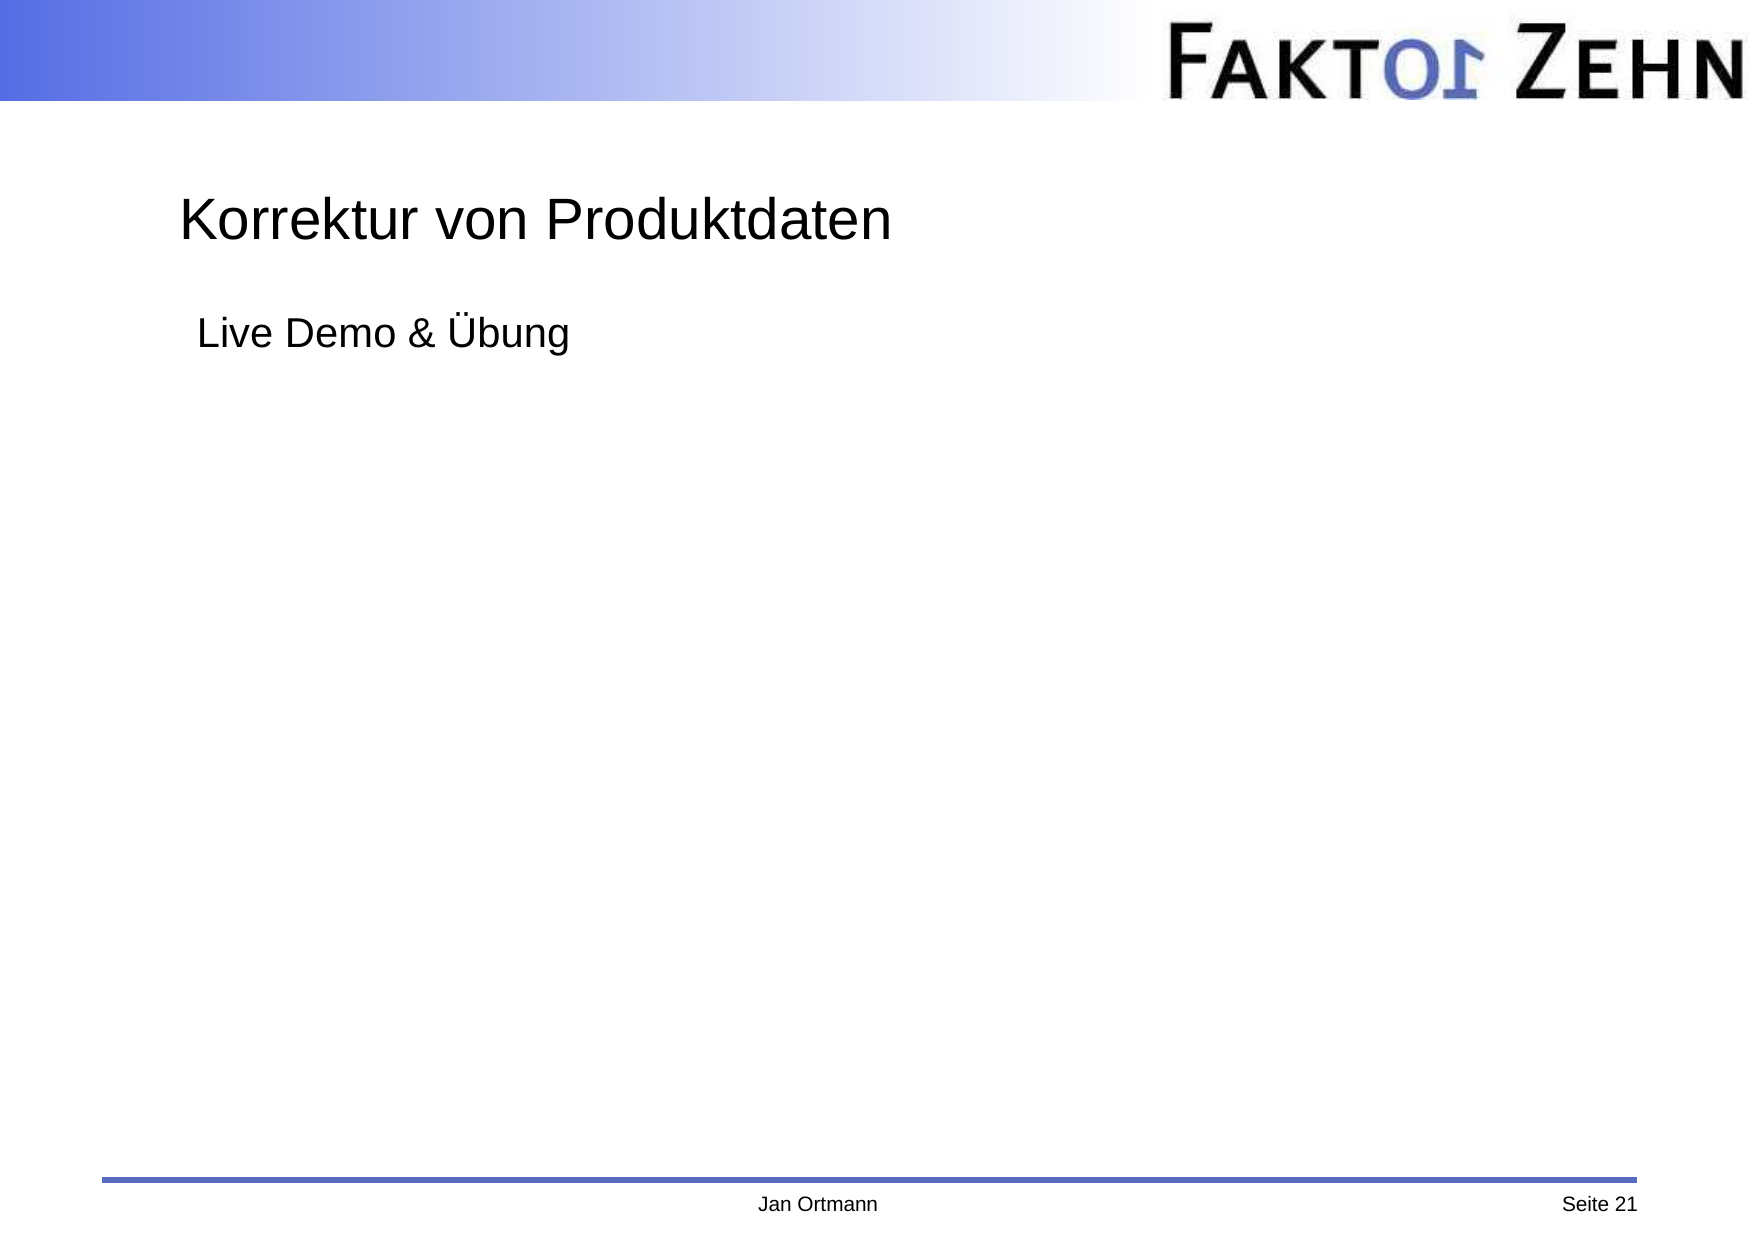

# Korrektur von Produktdaten
Live Demo & Übung